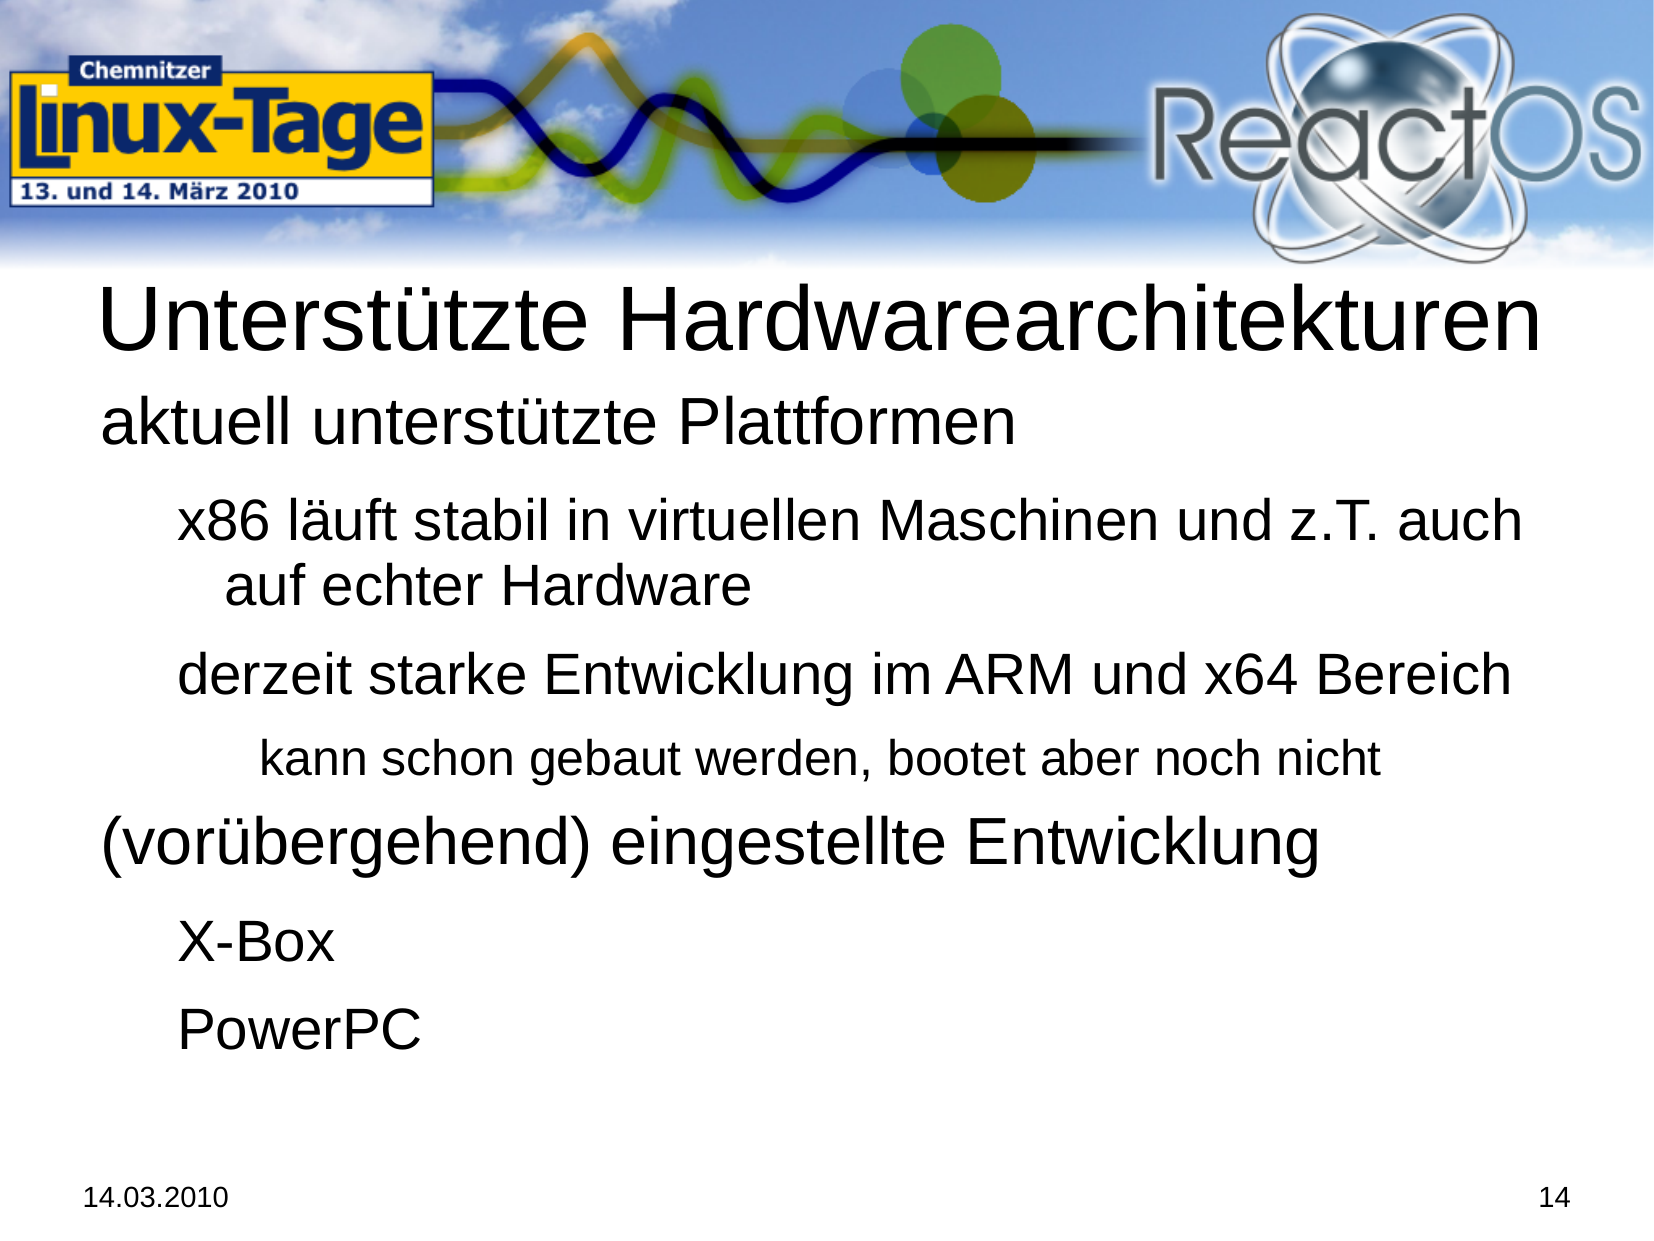

# Unterstützte Hardwarearchitekturen
aktuell unterstützte Plattformen
x86 läuft stabil in virtuellen Maschinen und z.T. auch auf echter Hardware
derzeit starke Entwicklung im ARM und x64 Bereich
kann schon gebaut werden, bootet aber noch nicht
(vorübergehend) eingestellte Entwicklung
X-Box
PowerPC
14.03.2010
14